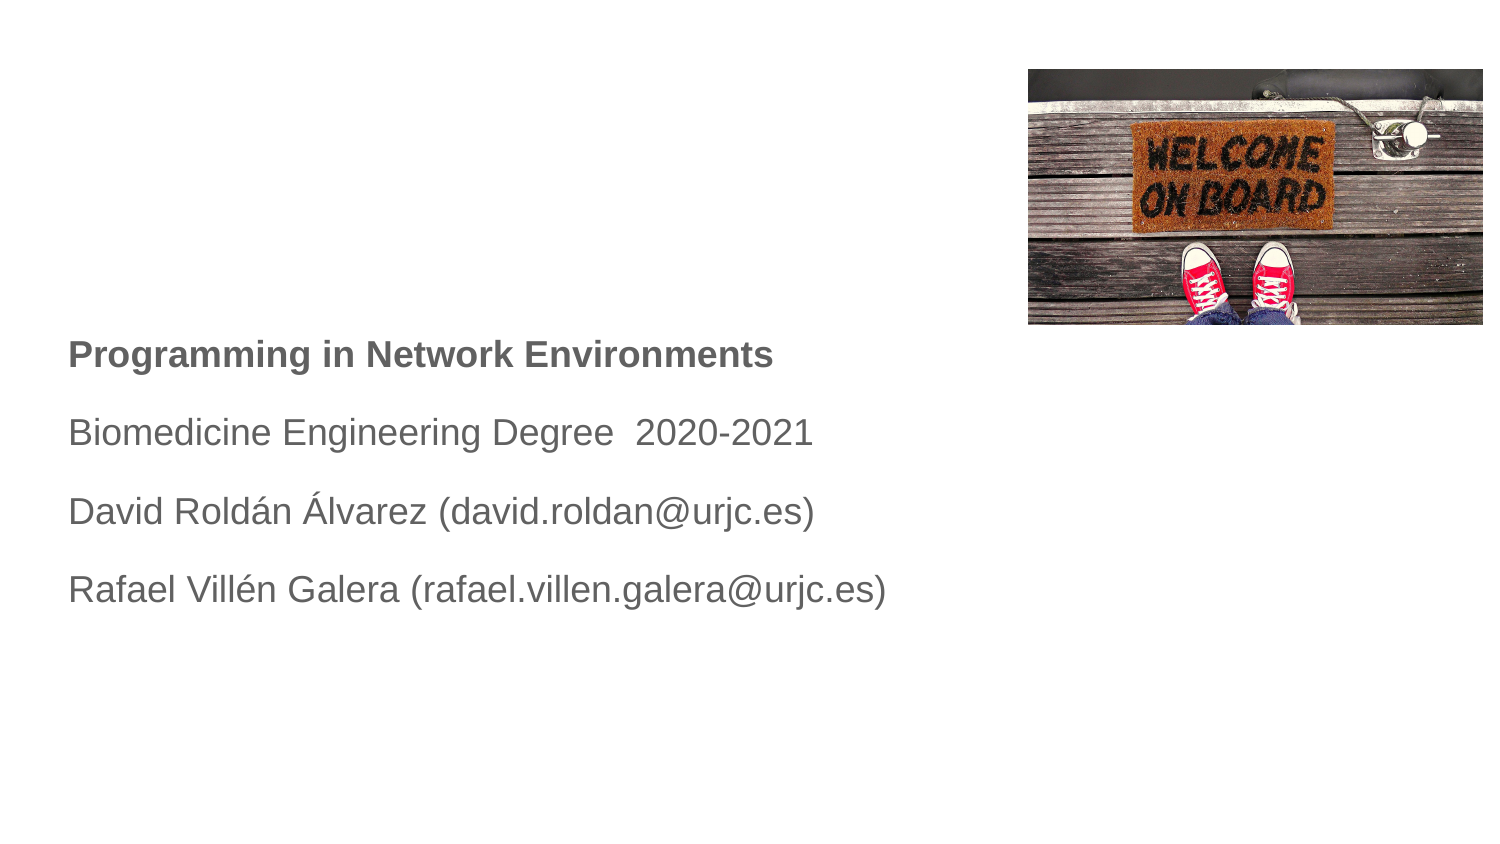

# Introduction
Programming in Network Environments
Biomedicine Engineering Degree 2020-2021
David Roldán Álvarez (david.roldan@urjc.es)
Rafael Villén Galera (rafael.villen.galera@urjc.es)